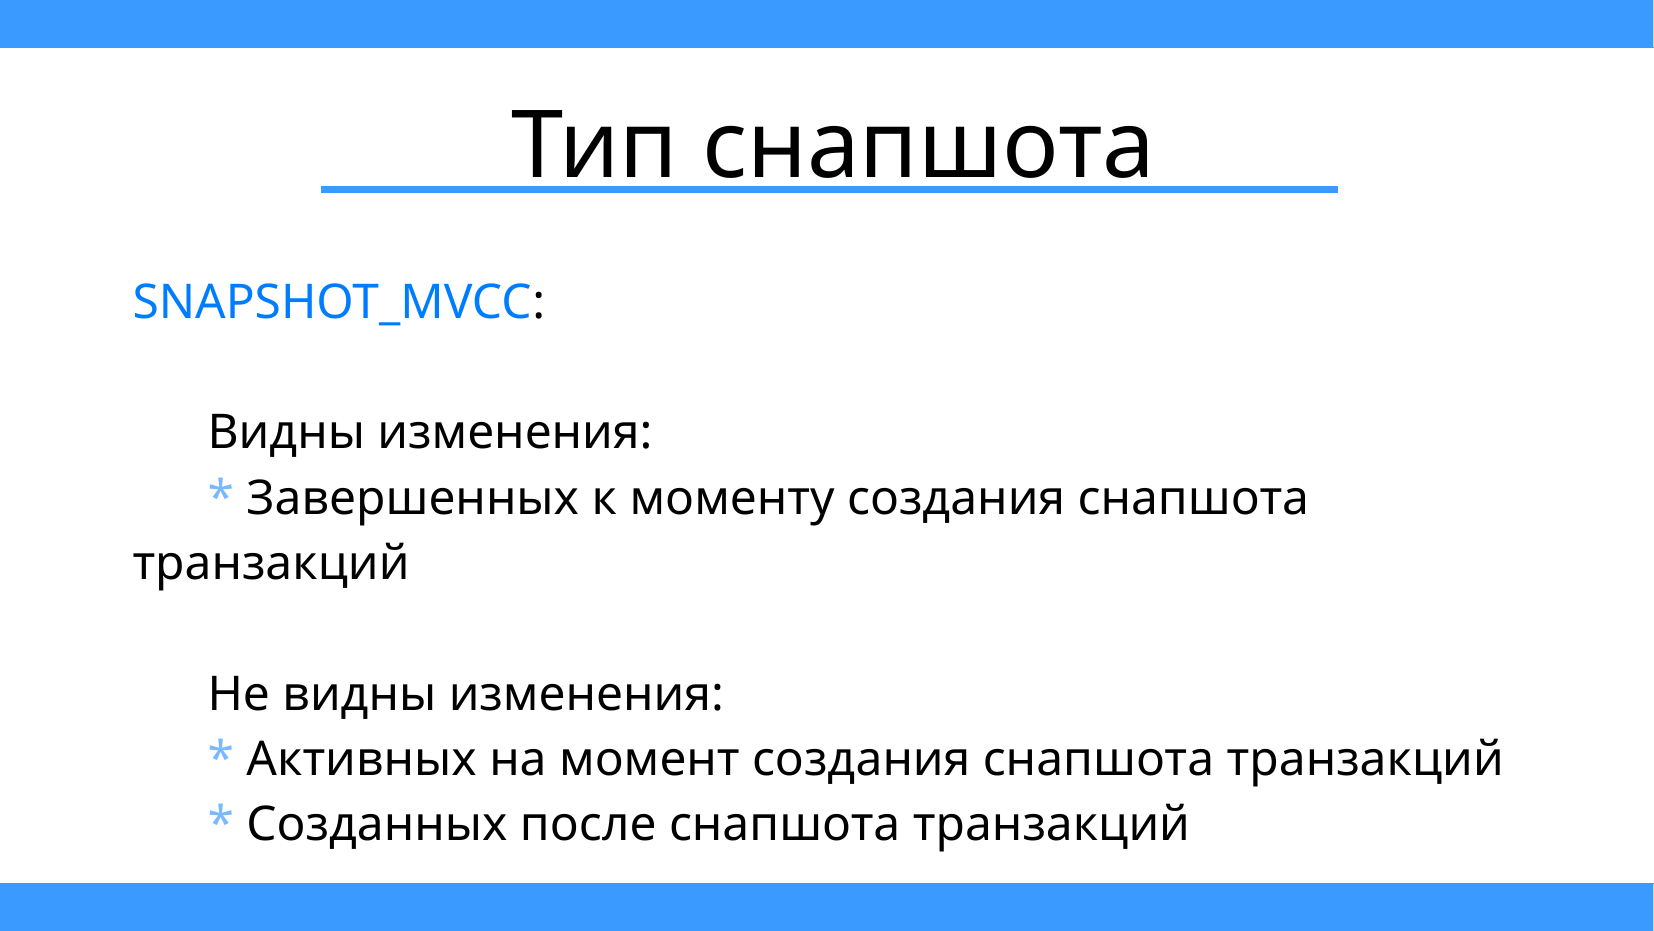

Тип снапшота
SNAPSHOT_MVCC:
	Видны изменения:
	* Завершенных к моменту создания снапшота транзакций
	Не видны изменения:
	* Активных на момент создания снапшота транзакций
	* Созданных после снапшота транзакций